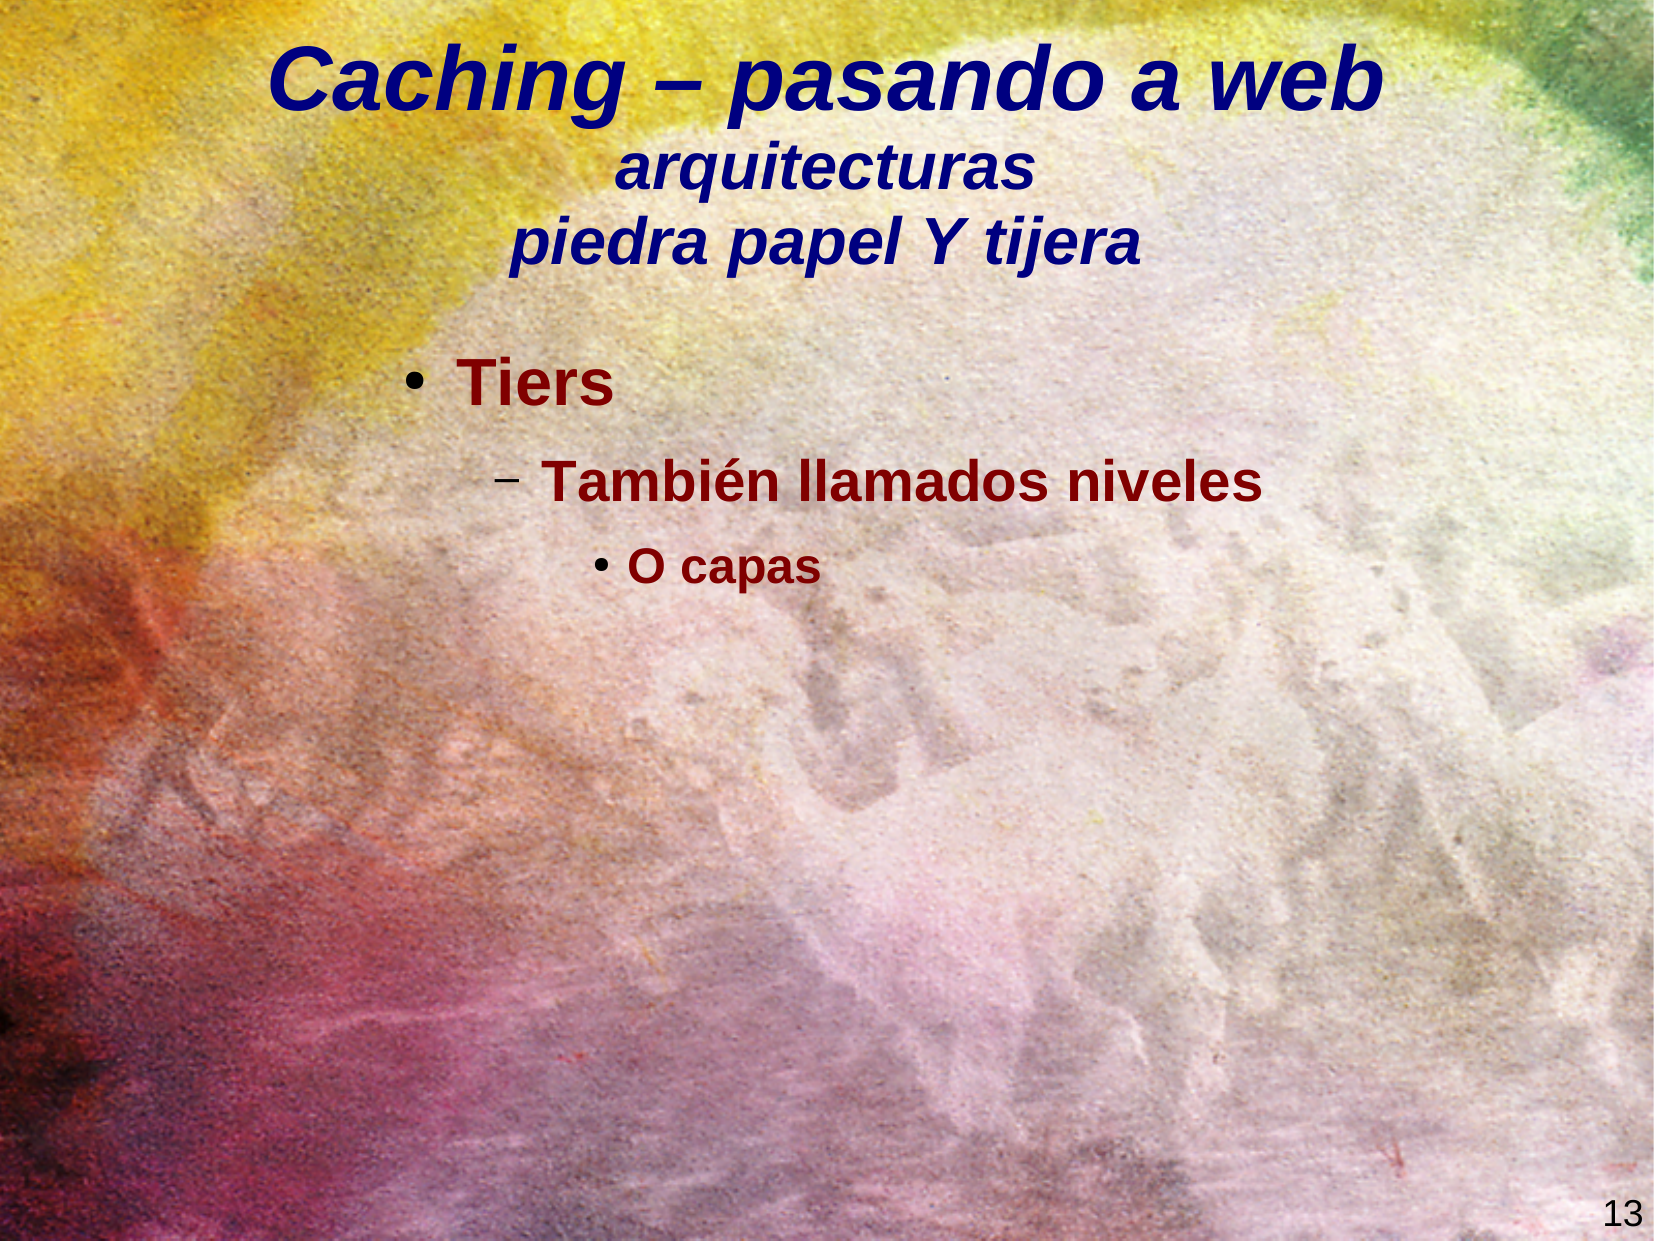

# Caching – pasando a web arquitecturas piedra papel Y tijera
Tiers
También llamados niveles
O capas
13